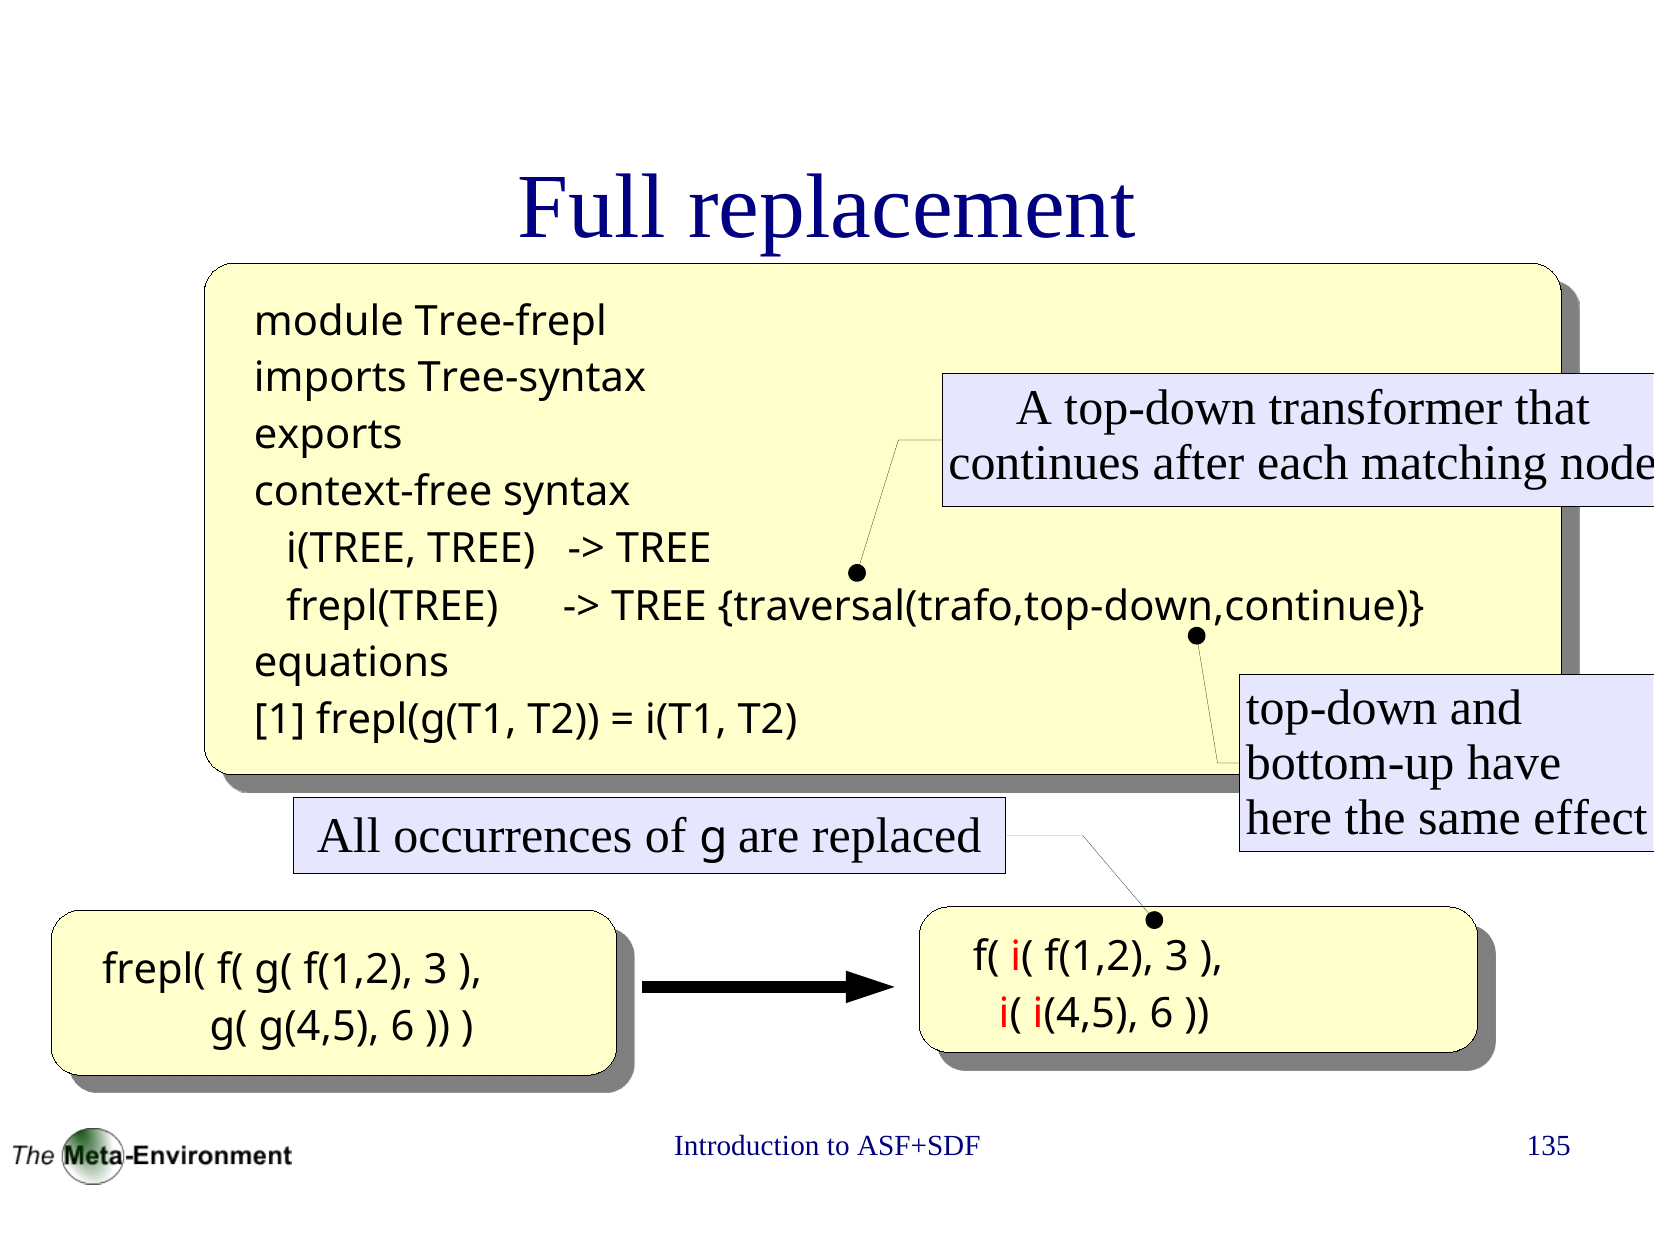

# Full replacement
module Tree-frepl
imports Tree-syntax
exports
context-free syntax
 i(TREE, TREE) -> TREE
 frepl(TREE) -> TREE {traversal(trafo,top-down,continue)}
equations
[1] frepl(g(T1, T2)) = i(T1, T2)
 f( i( f(1,2), 3 ),
 i( i(4,5), 6 ))
frepl( f( g( f(1,2), 3 ),
 g( g(4,5), 6 )) )
135